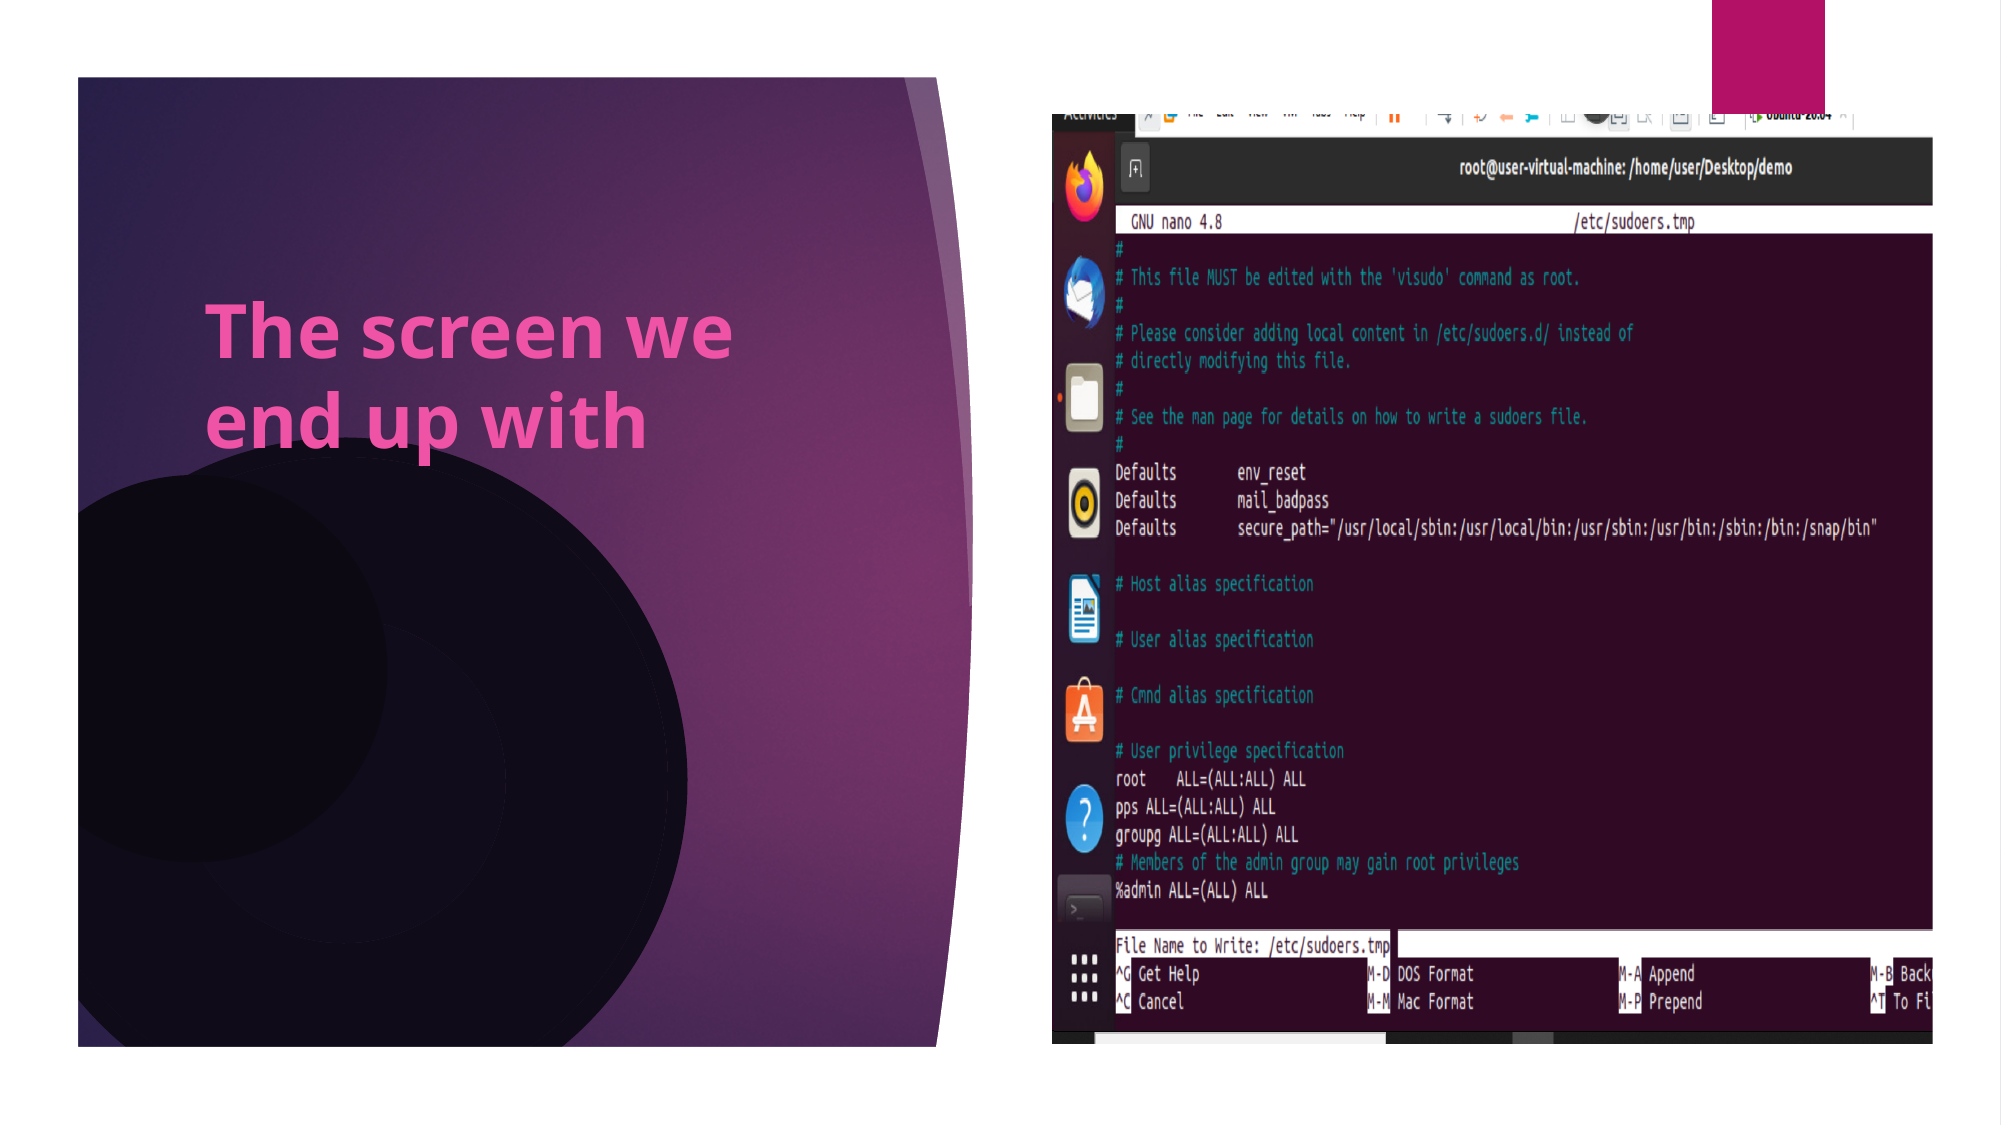

# The screen we end up with